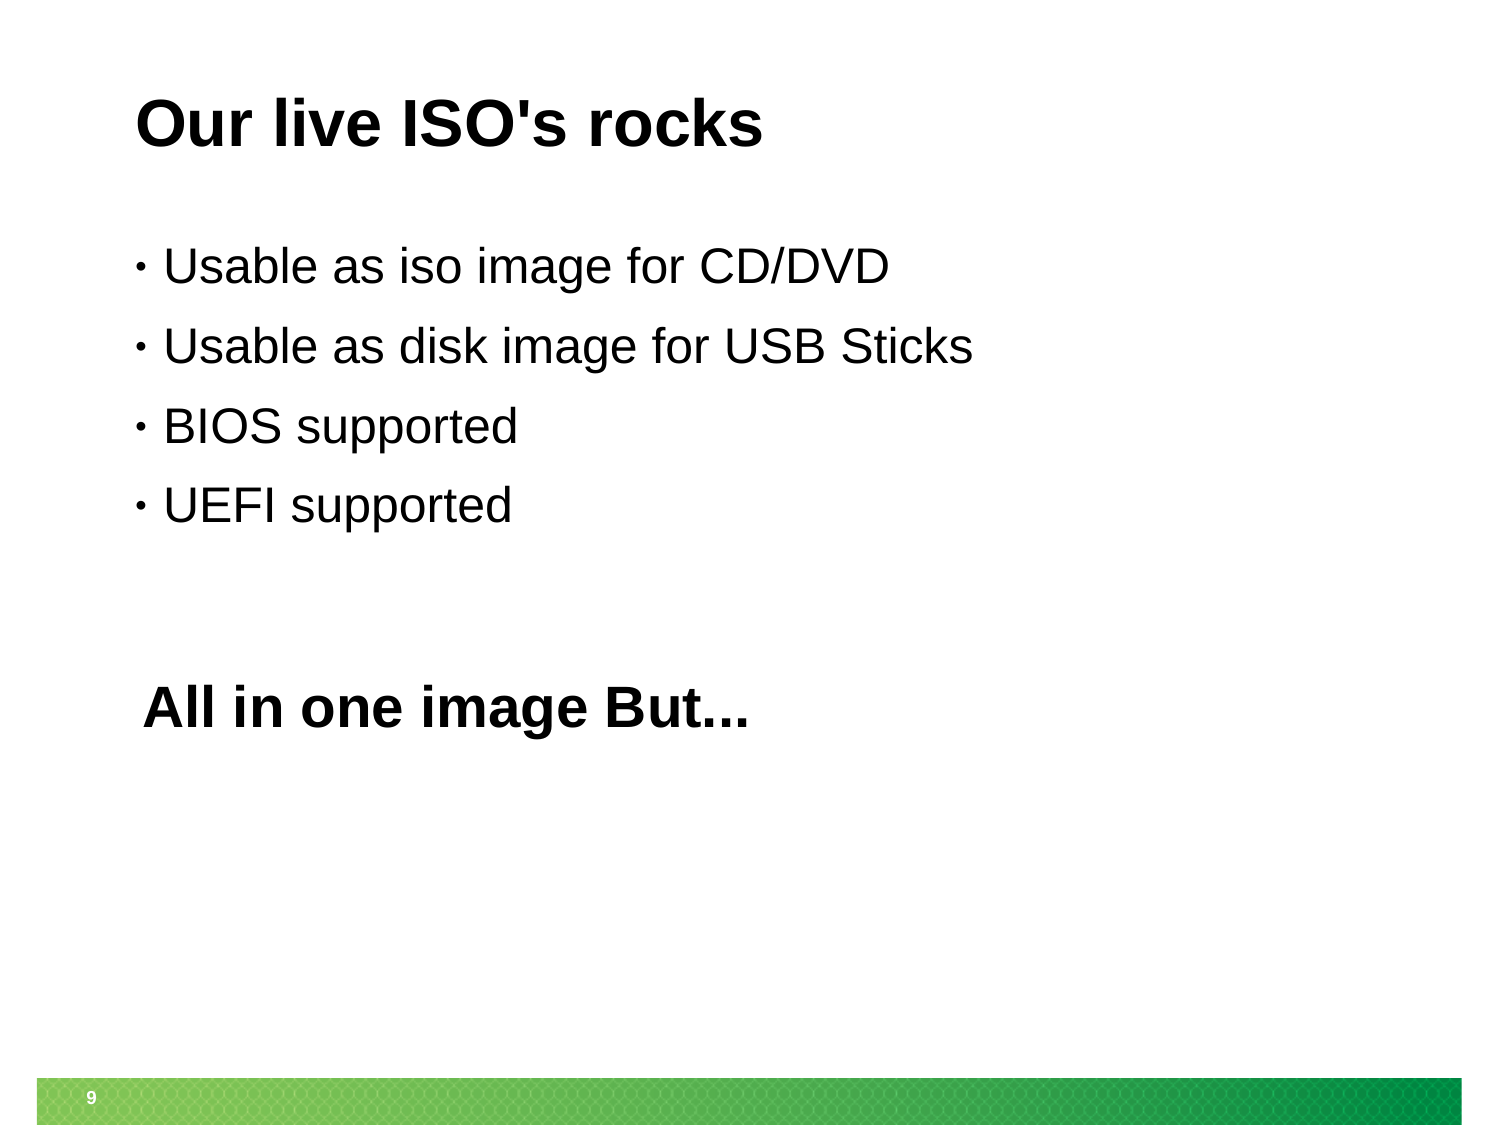

# Our live ISO's rocks
Usable as iso image for CD/DVD
Usable as disk image for USB Sticks
BIOS supported
UEFI supported
All in one image But...